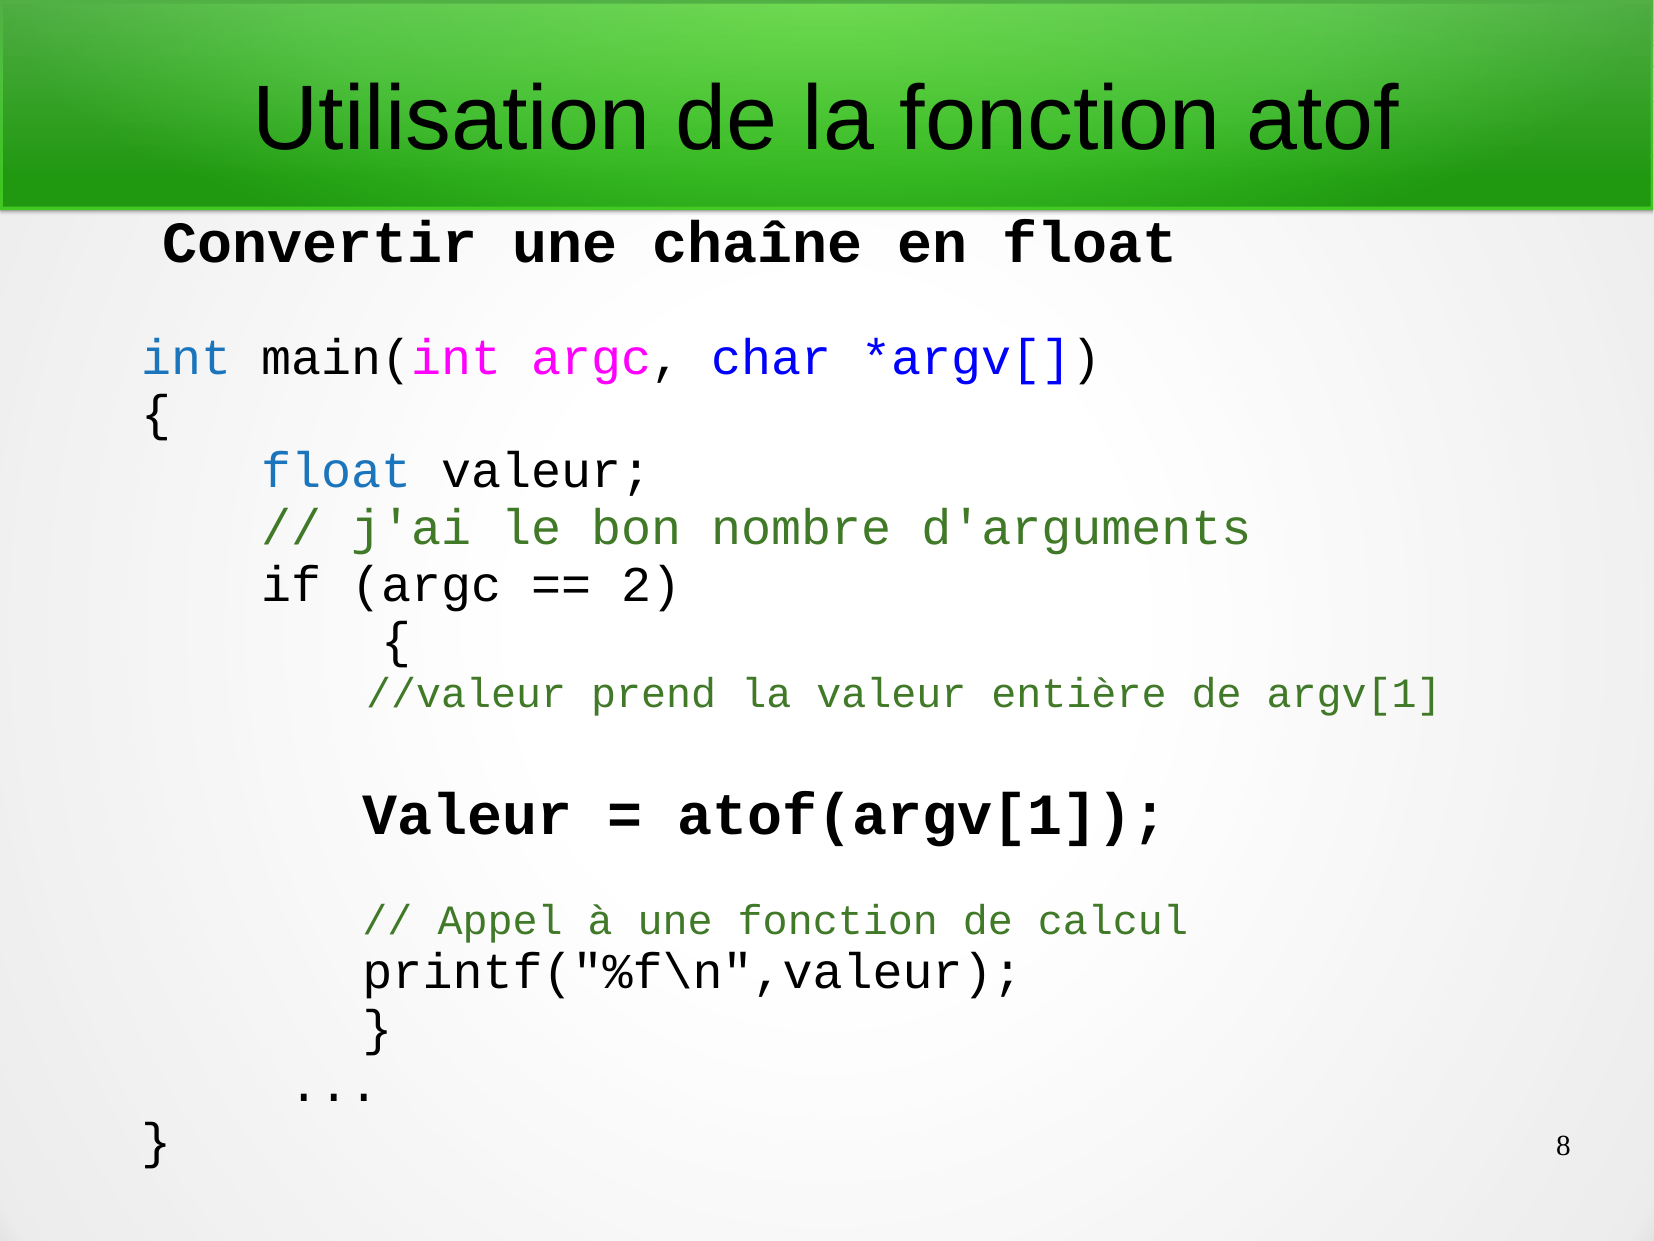

# Utilisation de la fonction atof
Convertir une chaîne en float
int main(int argc, char *argv[])
{
 float valeur;
 // j'ai le bon nombre d'arguments
 if (argc == 2)
 {
 //valeur prend la valeur entière de argv[1]
			Valeur = atof(argv[1]);
			// Appel à une fonction de calcul
			printf("%f\n",valeur);
			}
		...
}
8